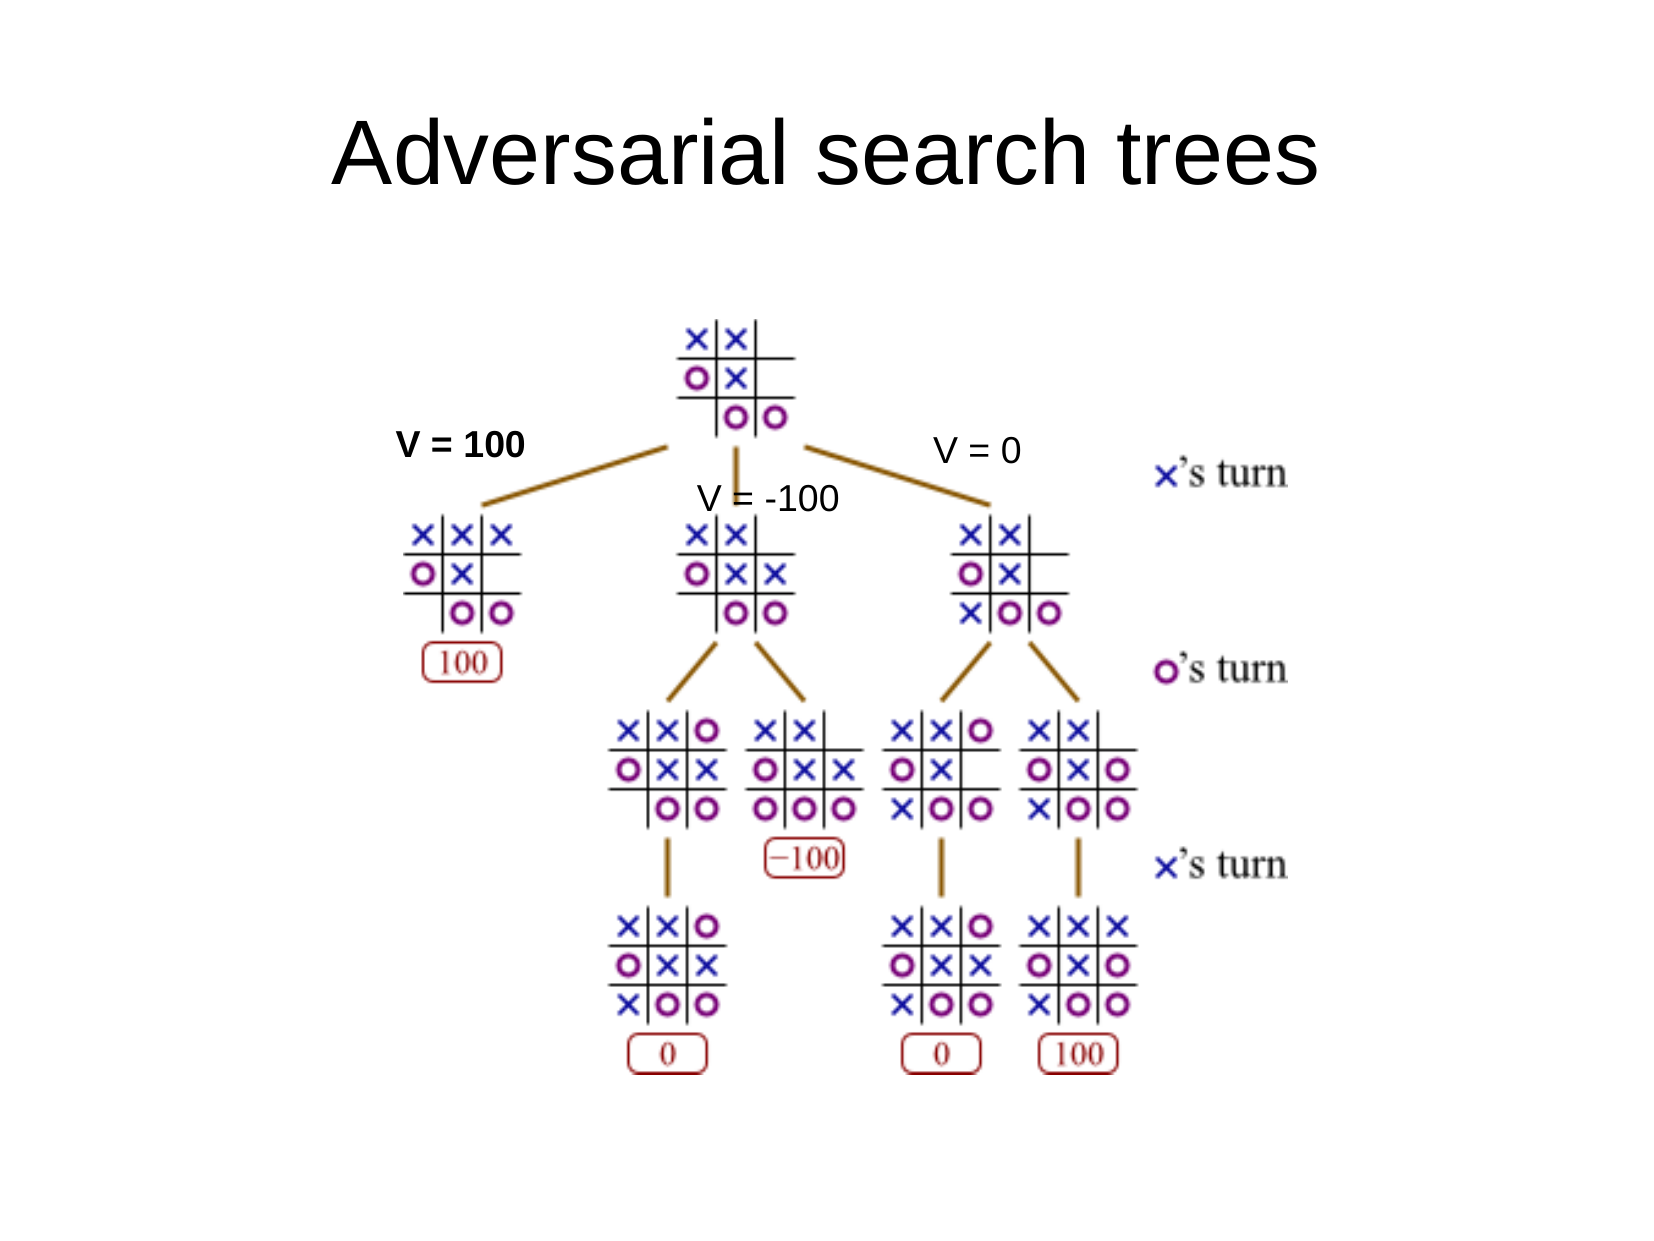

Adversarial search trees
#
V = 100
V = 0
V = -100